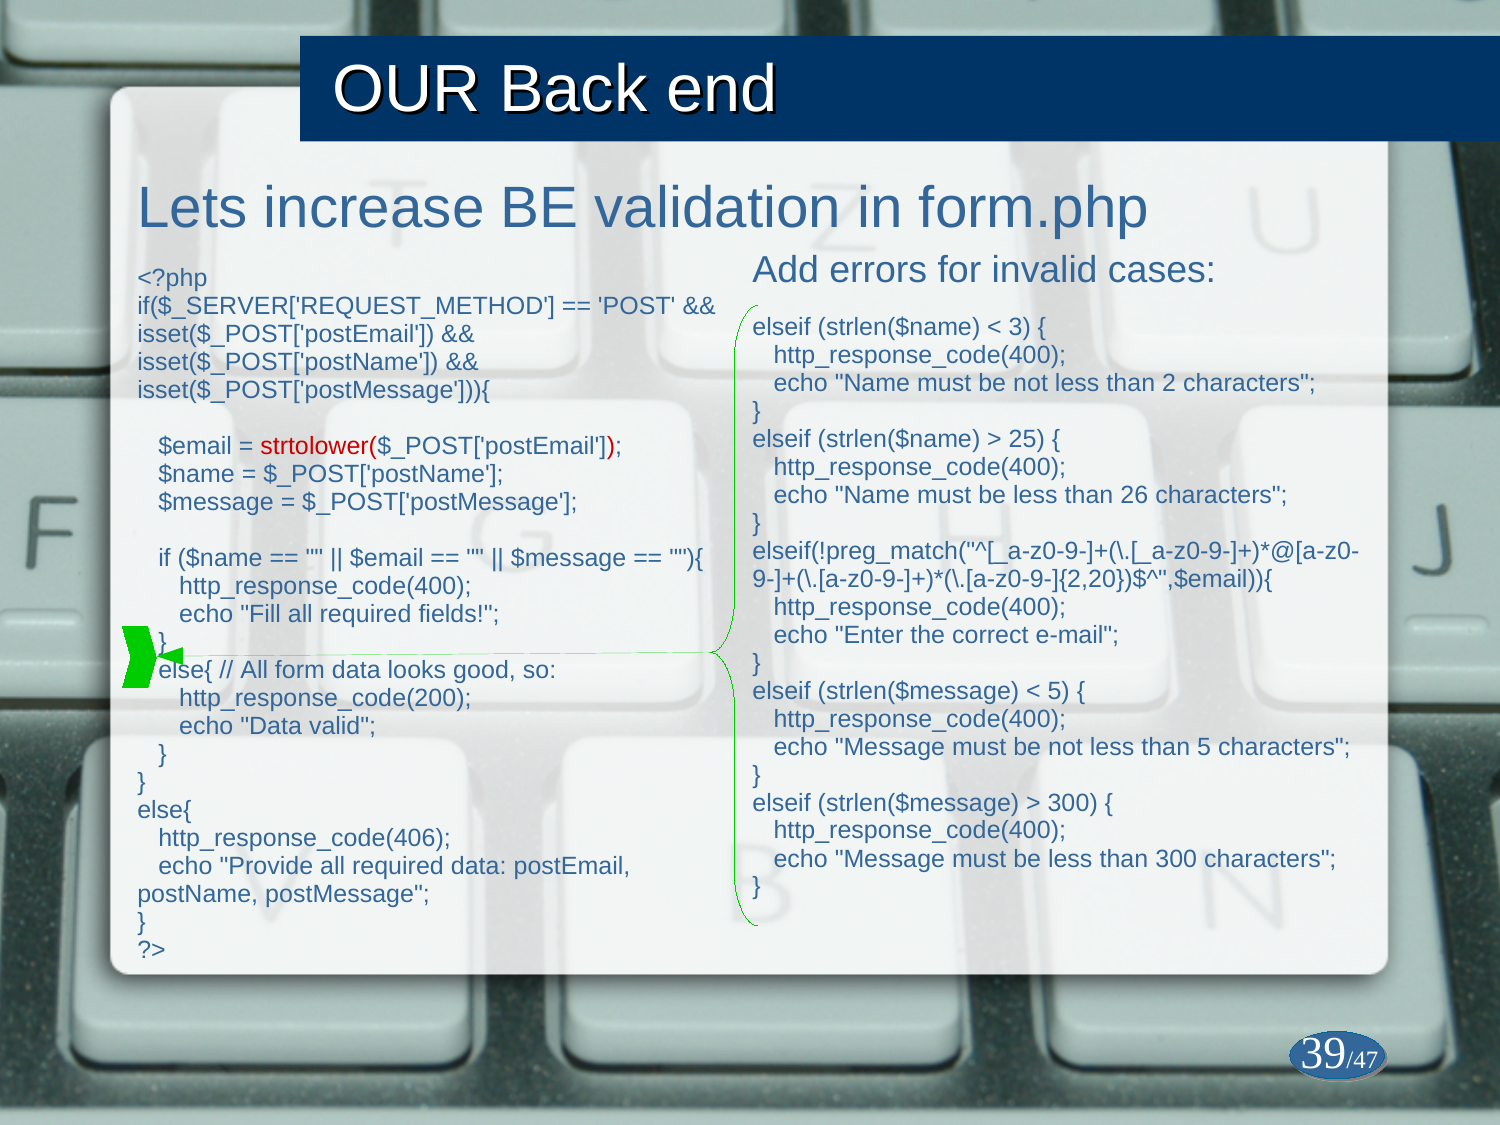

# OUR Back end
Lets increase BE validation in form.php
Add errors for invalid cases:
<?php
if($_SERVER['REQUEST_METHOD'] == 'POST' && isset($_POST['postEmail']) && isset($_POST['postName']) && isset($_POST['postMessage'])){
 $email = strtolower($_POST['postEmail']);
 $name = $_POST['postName'];
 $message = $_POST['postMessage'];
 if ($name == "" || $email == "" || $message == ""){
 http_response_code(400);
 echo "Fill all required fields!";
 }
 else{ // All form data looks good, so:
 http_response_code(200);
 echo "Data valid";
 }
}
else{
 http_response_code(406);
 echo "Provide all required data: postEmail, postName, postMessage";
}
?>
elseif (strlen($name) < 3) {
 http_response_code(400);
 echo "Name must be not less than 2 characters";
}
elseif (strlen($name) > 25) {
 http_response_code(400);
 echo "Name must be less than 26 characters";
}
elseif(!preg_match("^[_a-z0-9-]+(\.[_a-z0-9-]+)*@[a-z0-9-]+(\.[a-z0-9-]+)*(\.[a-z0-9-]{2,20})$^",$email)){
 http_response_code(400);
 echo "Enter the correct e-mail";
}
elseif (strlen($message) < 5) {
 http_response_code(400);
 echo "Message must be not less than 5 characters";
}
elseif (strlen($message) > 300) {
 http_response_code(400);
 echo "Message must be less than 300 characters";
}
39